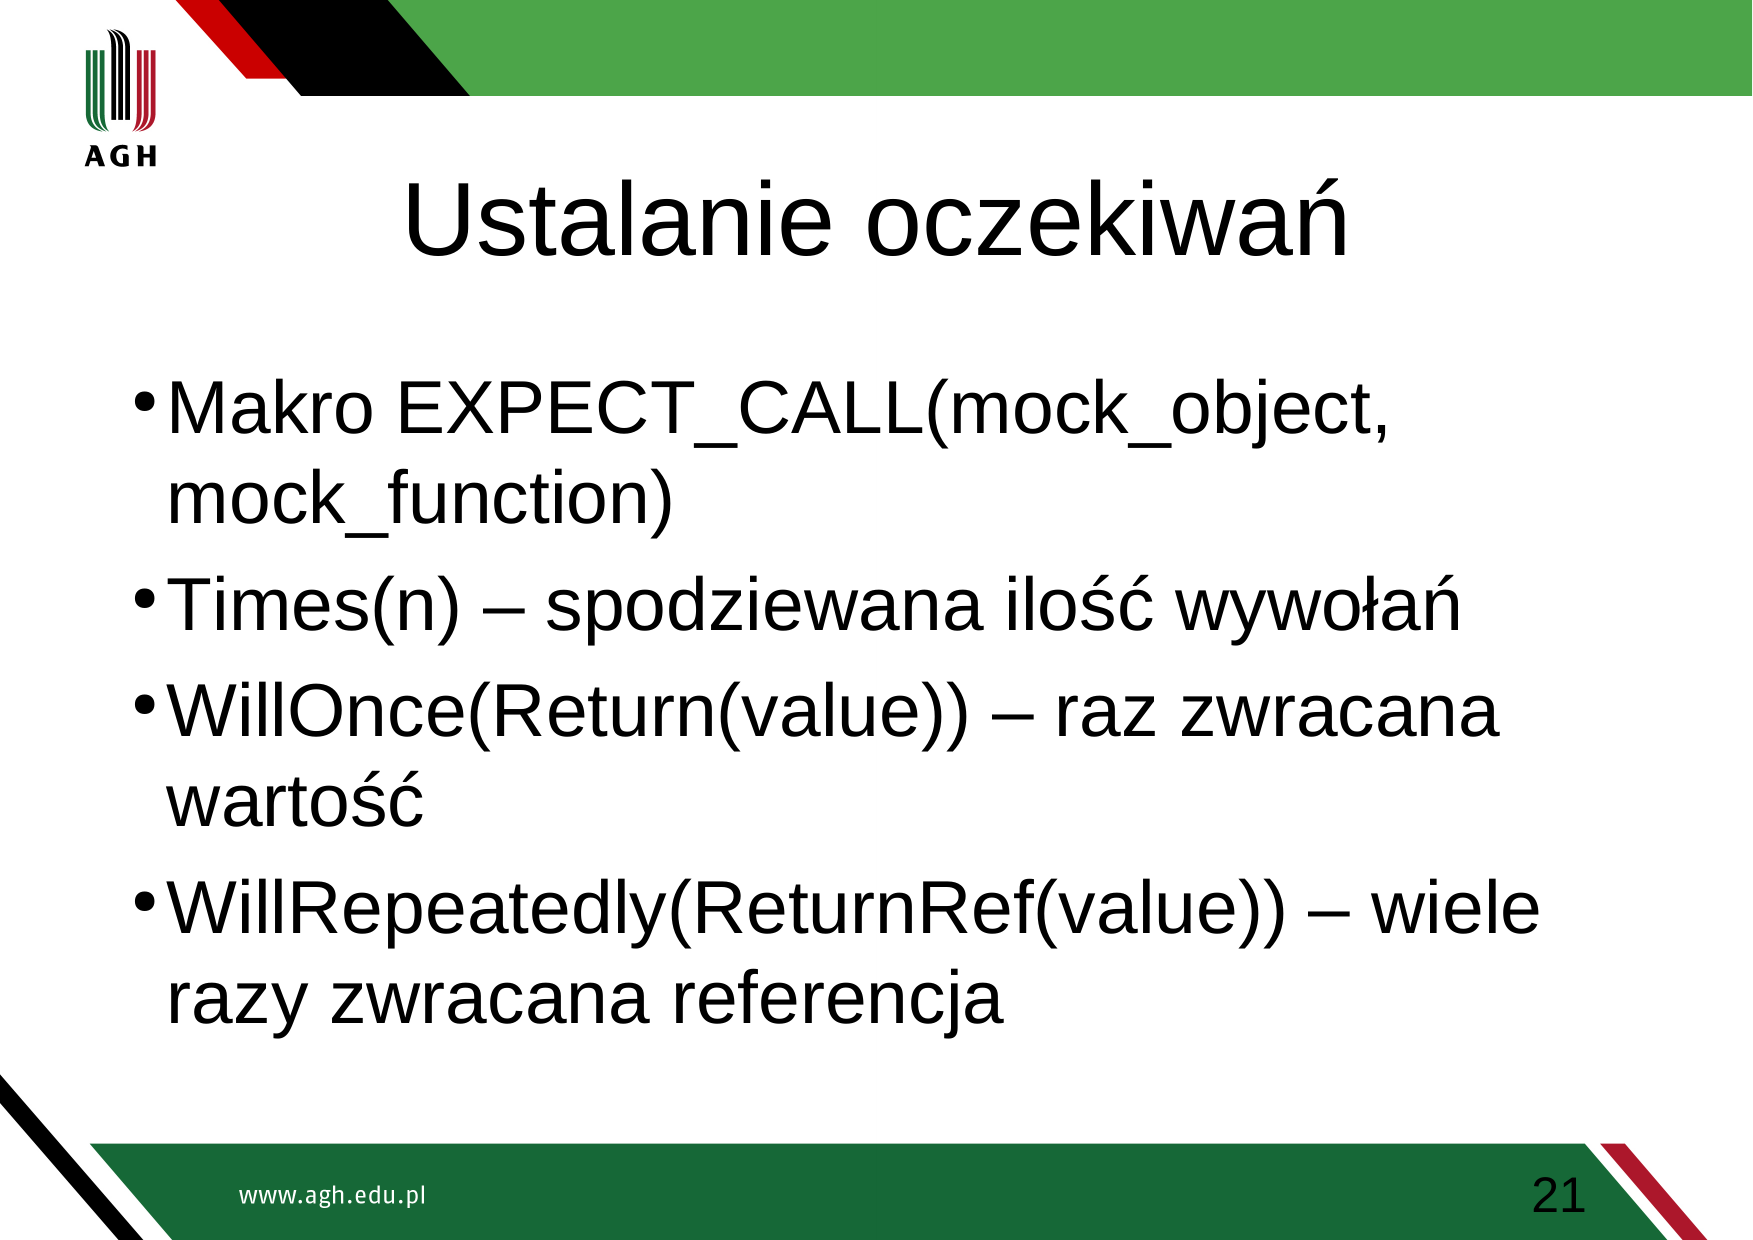

# Ustalanie oczekiwań
Makro EXPECT_CALL(mock_object, mock_function)
Times(n) – spodziewana ilość wywołań
WillOnce(Return(value)) – raz zwracana wartość
WillRepeatedly(ReturnRef(value)) – wiele razy zwracana referencja